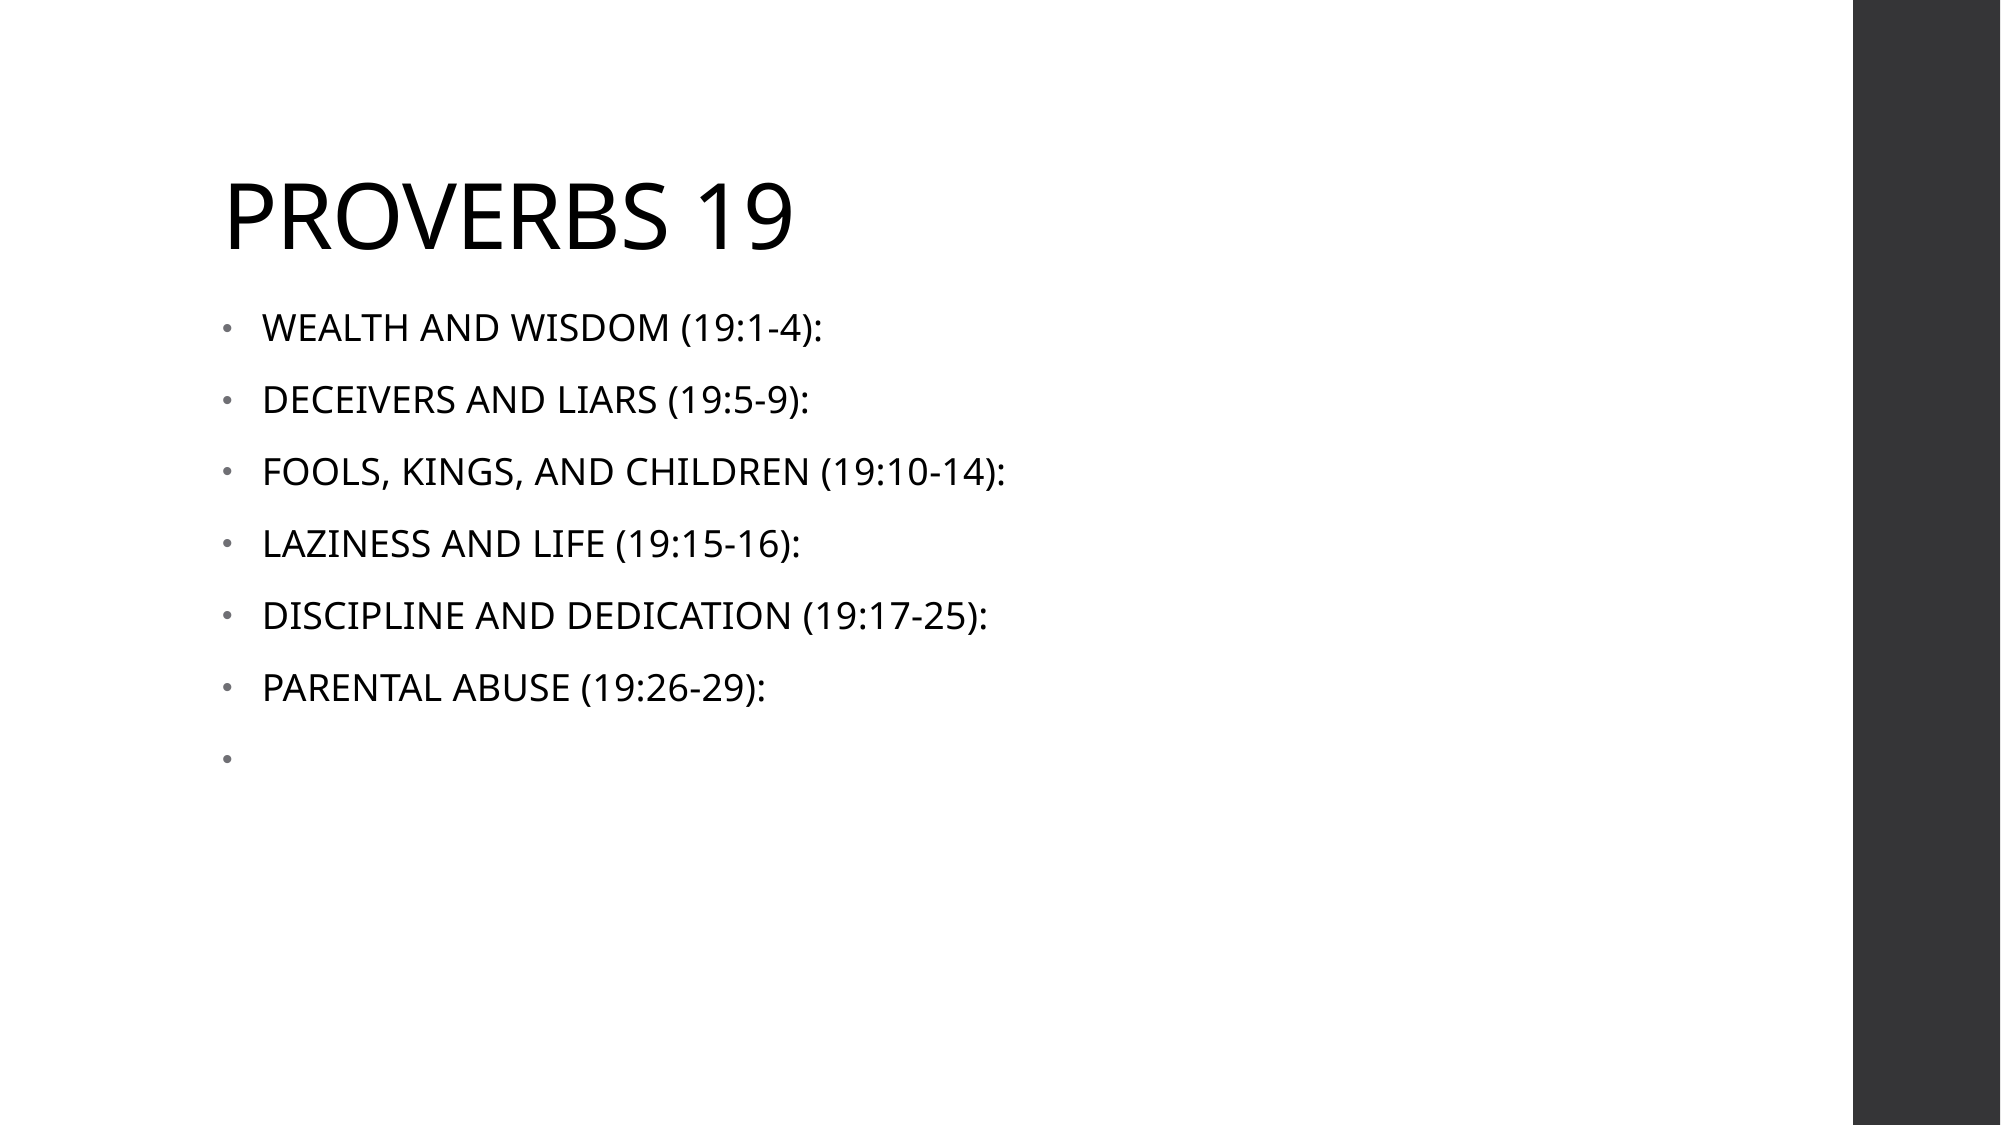

# PROVERBS 19
 WEALTH AND WISDOM (19:1-4):
 DECEIVERS AND LIARS (19:5-9):
 FOOLS, KINGS, AND CHILDREN (19:10-14):
 LAZINESS AND LIFE (19:15-16):
 DISCIPLINE AND DEDICATION (19:17-25):
 PARENTAL ABUSE (19:26-29):